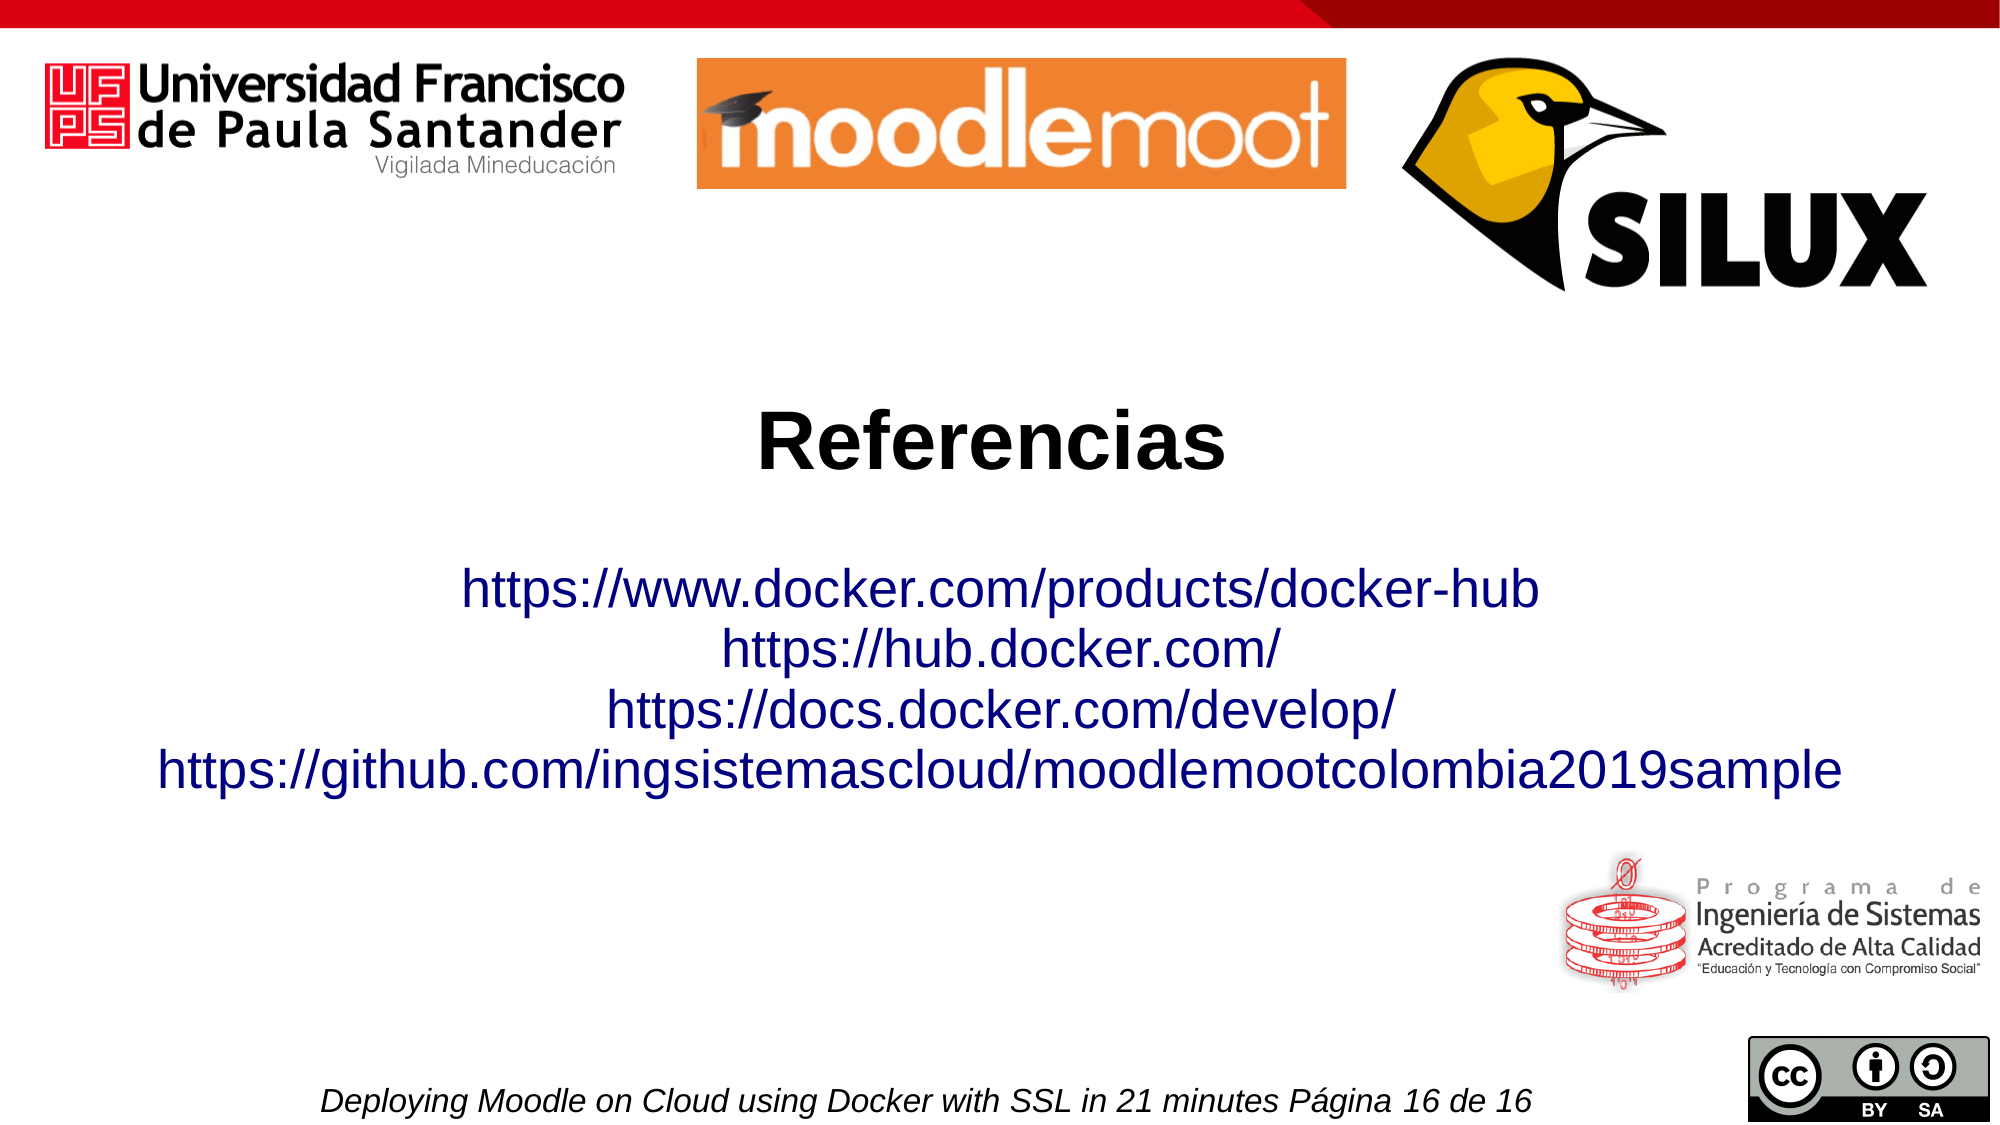

# Referencias
https://www.docker.com/products/docker-hub
https://hub.docker.com/
https://docs.docker.com/develop/
https://github.com/ingsistemascloud/moodlemootcolombia2019sample
Deploying Moodle on Cloud using Docker with SSL in 21 minutes Página de 16